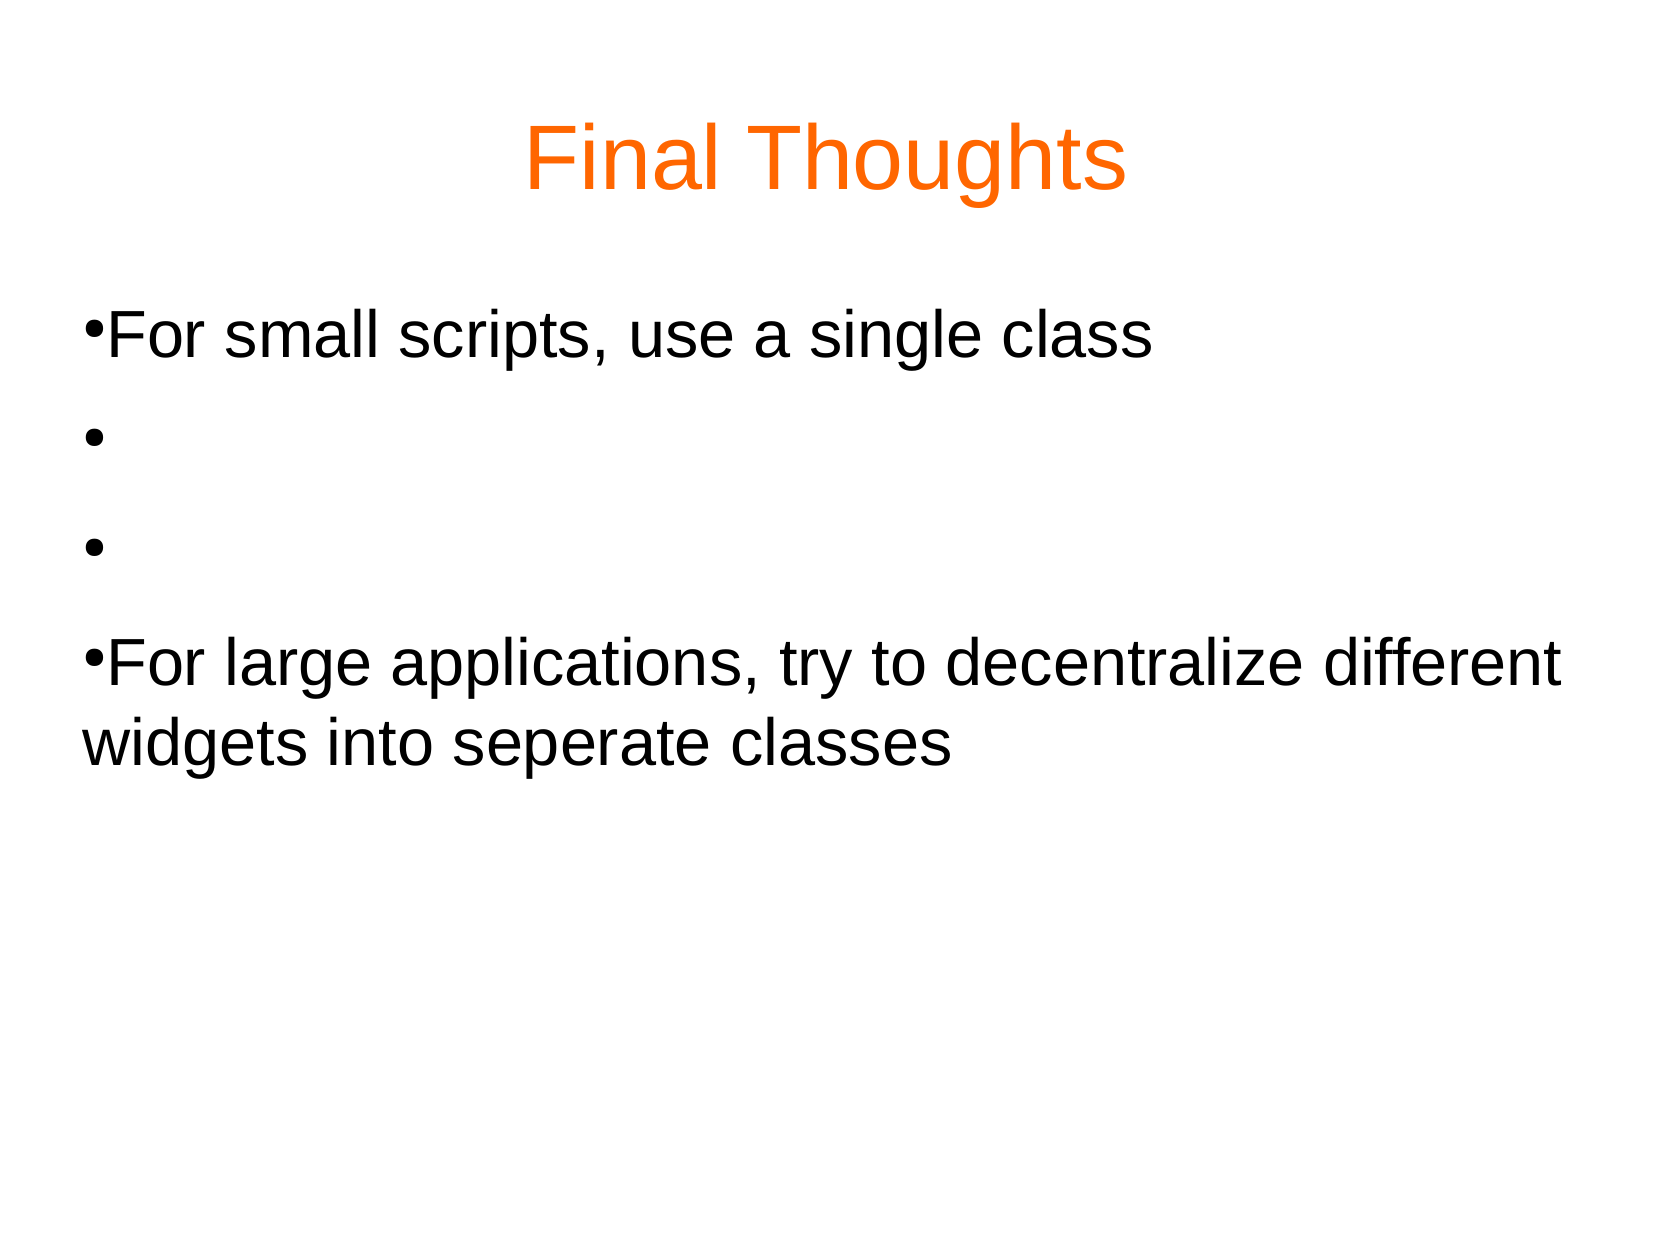

# Final Thoughts
For small scripts, use a single class
For large applications, try to decentralize different widgets into seperate classes